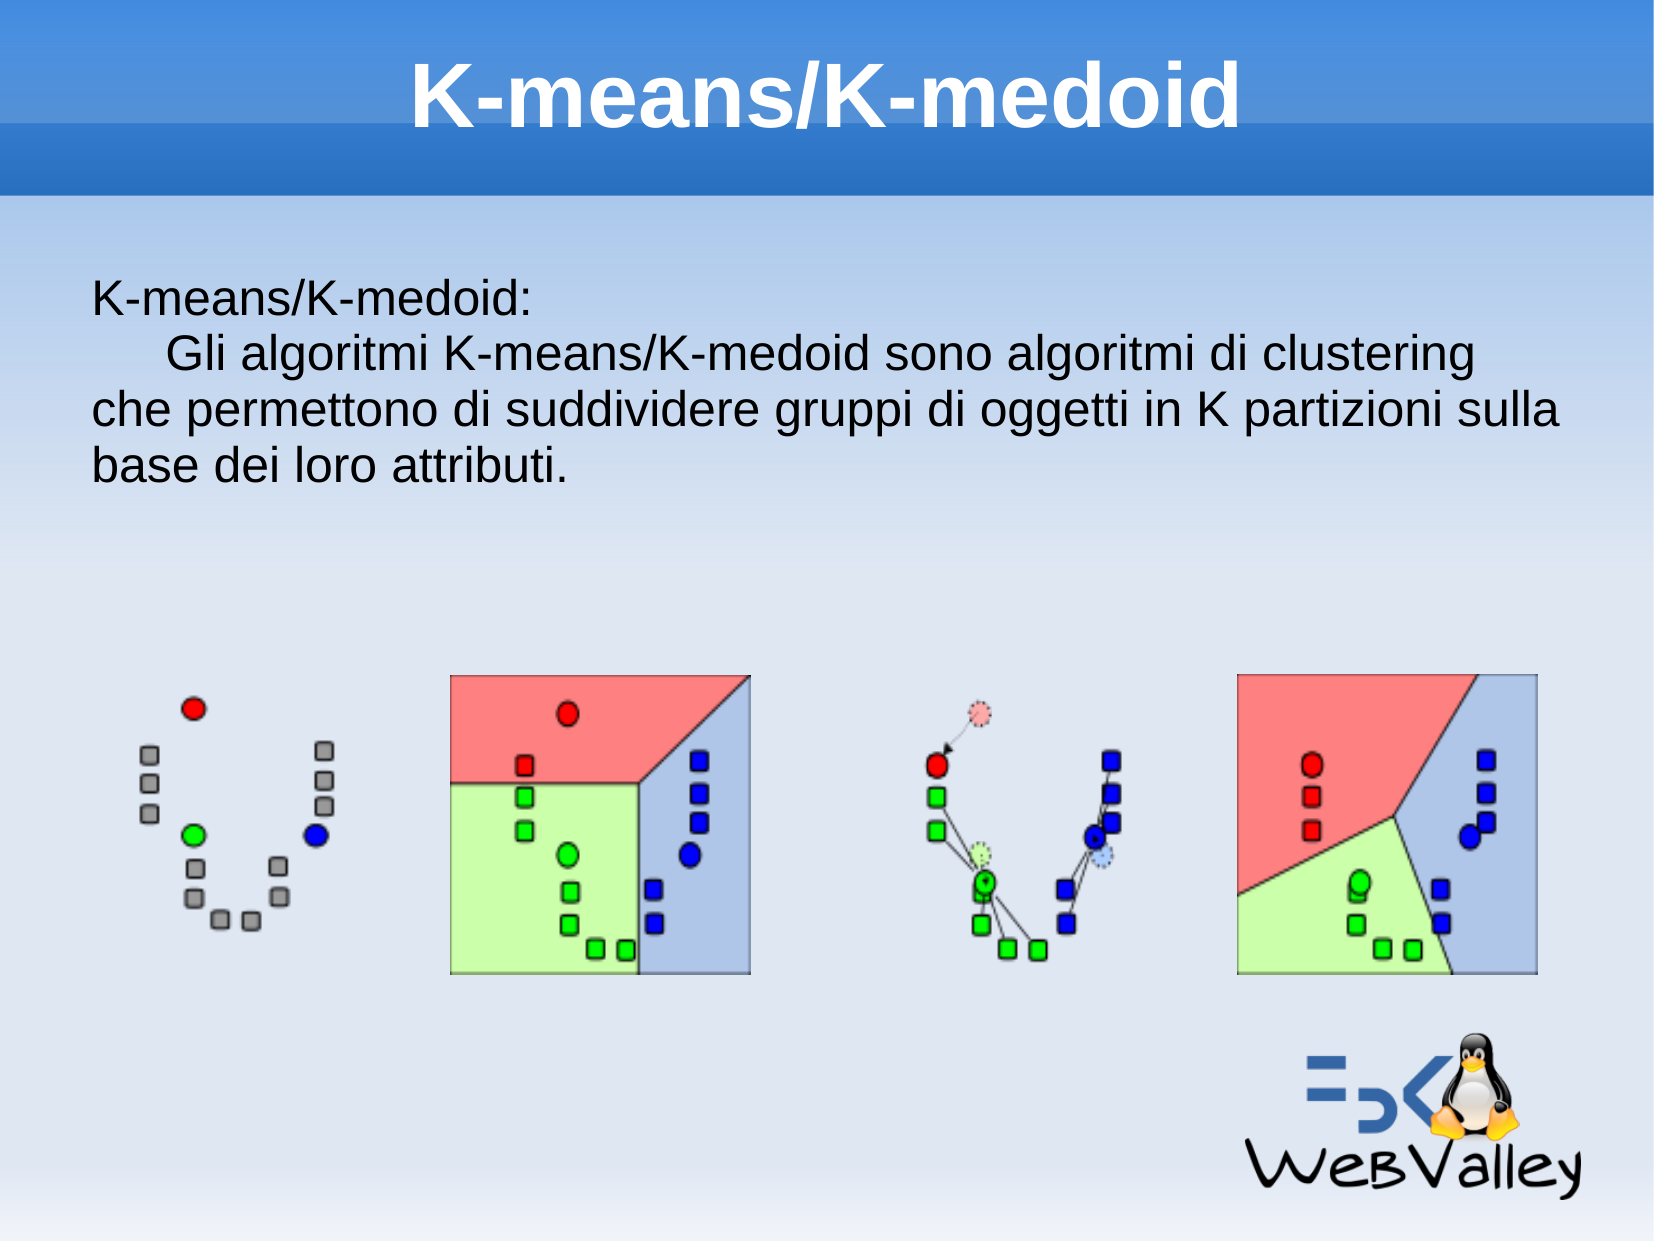

# K-means/K-medoid
K-means/K-medoid:
	Gli algoritmi K-means/K-medoid sono algoritmi di clustering che permettono di suddividere gruppi di oggetti in K partizioni sulla base dei loro attributi.